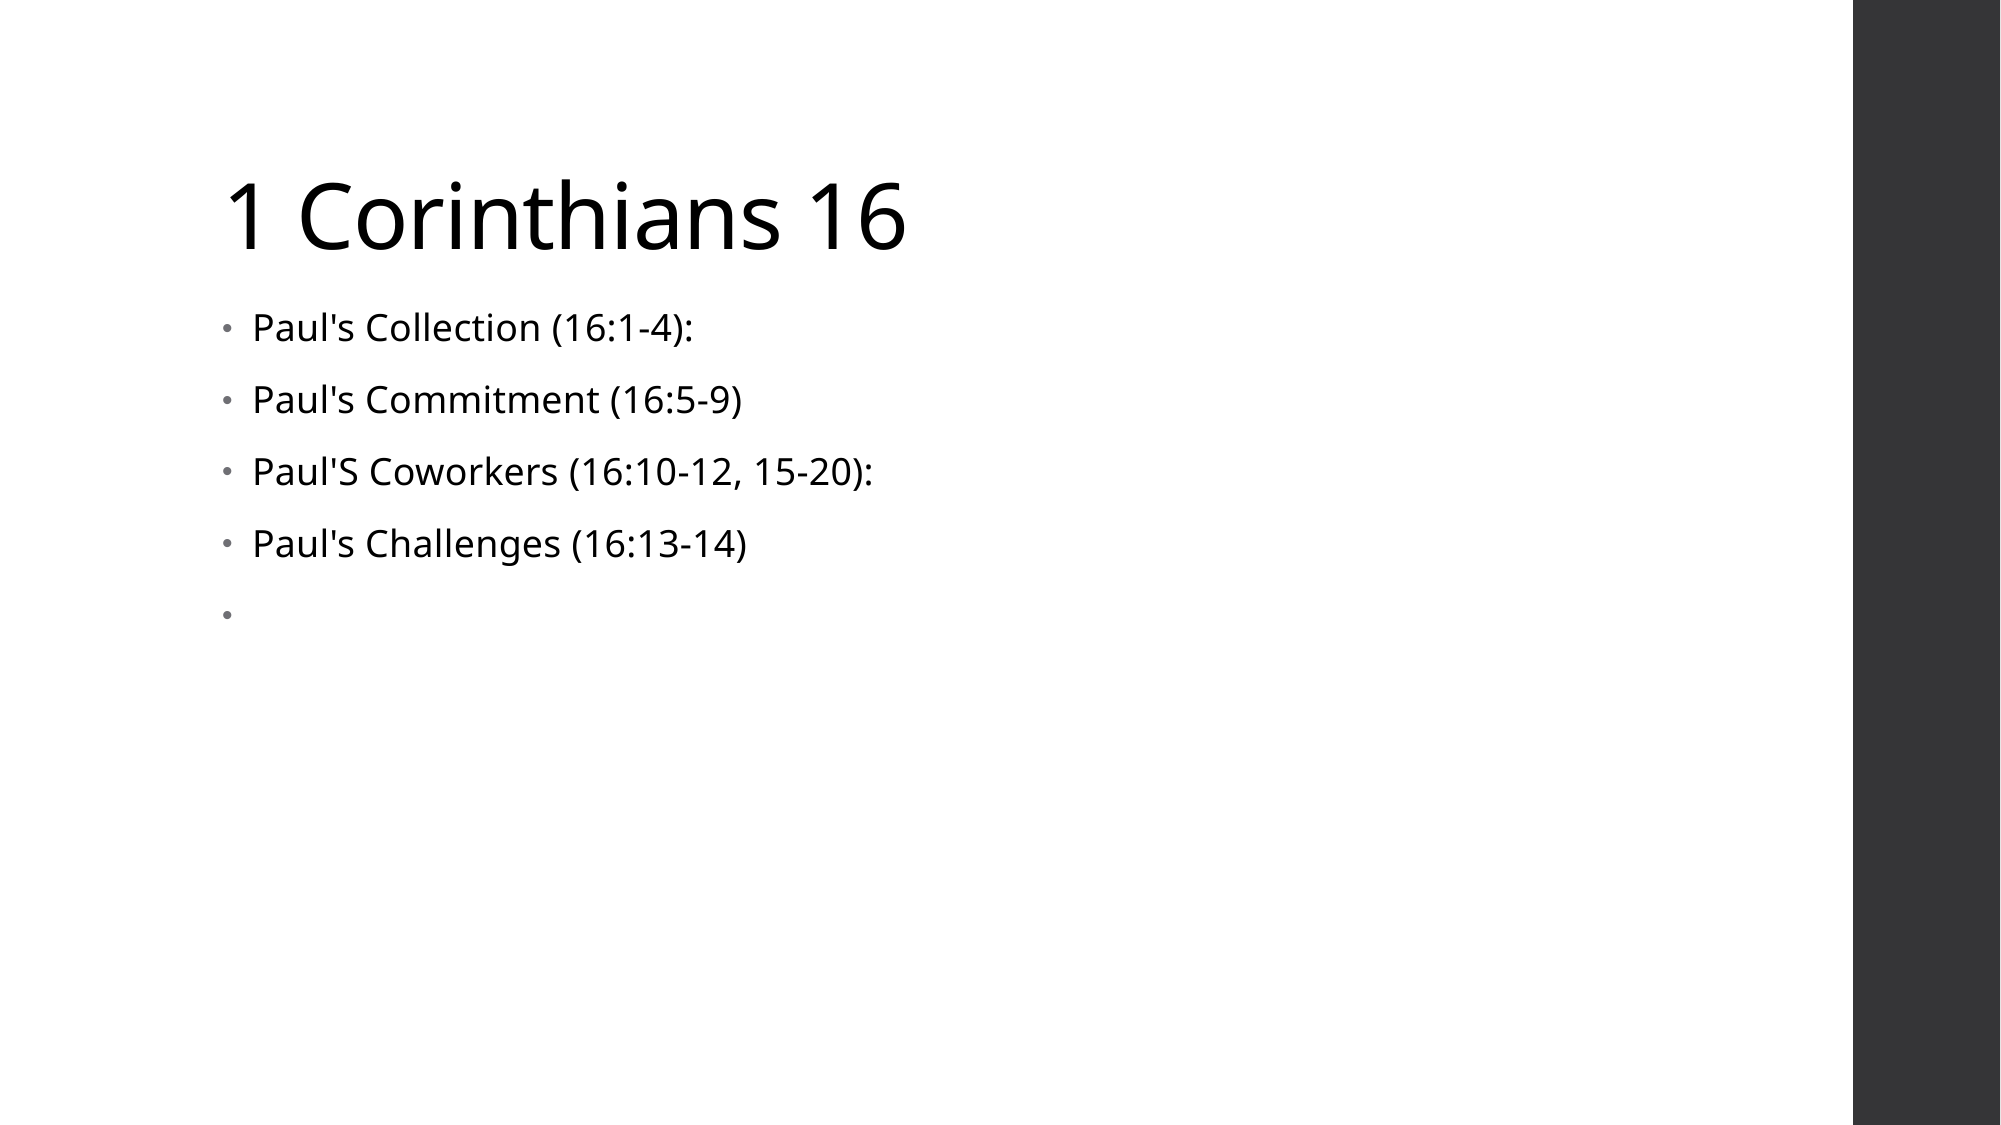

# 1 Corinthians 16
Paul's Collection (16:1-4):
Paul's Commitment (16:5-9)
Paul'S Coworkers (16:10-12, 15-20):
Paul's Challenges (16:13-14)